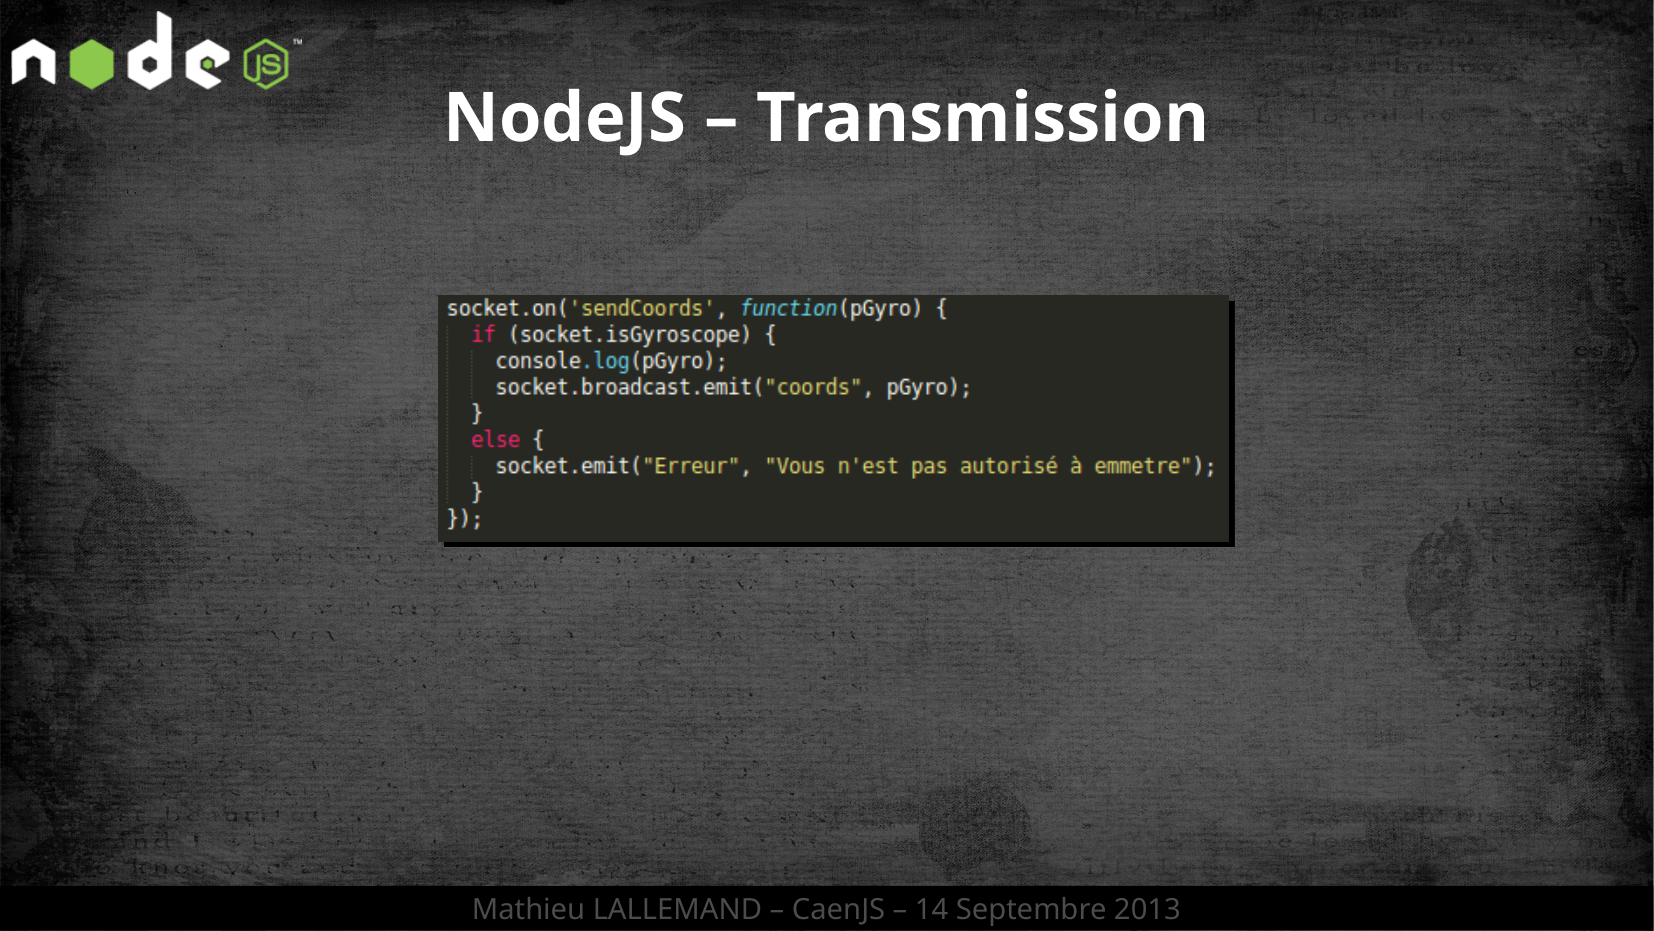

# NodeJS – Transmission
Mathieu LALLEMAND – CaenJS – 14 Septembre 2013